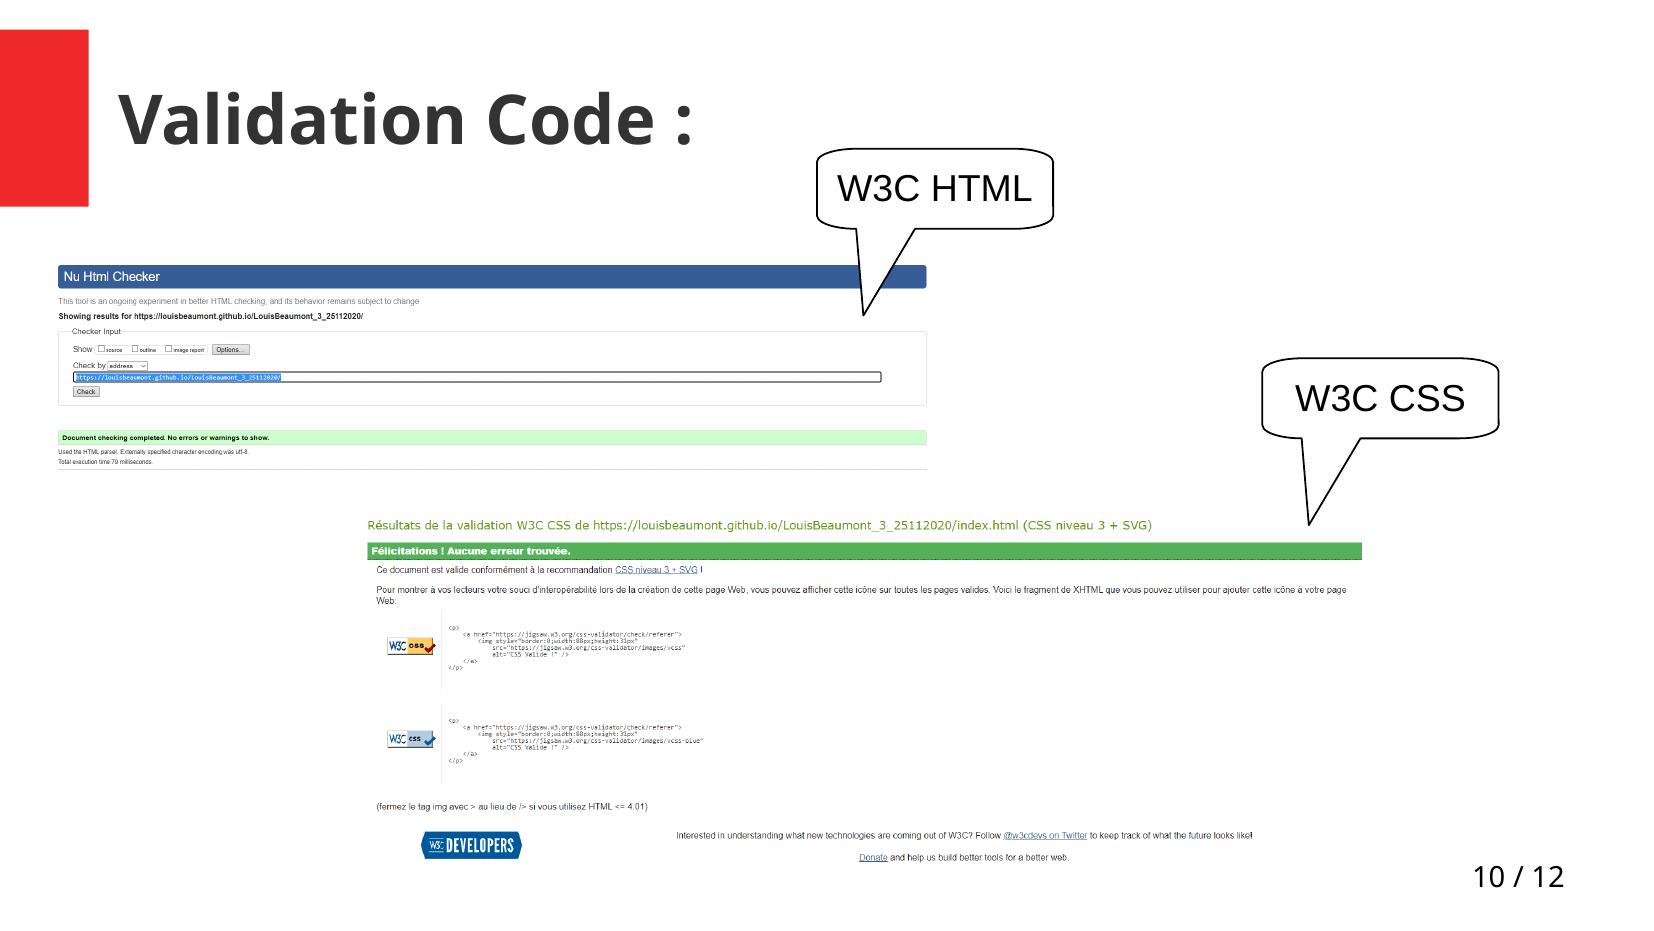

# Validation Code :
W3C HTML
W3C CSS
10